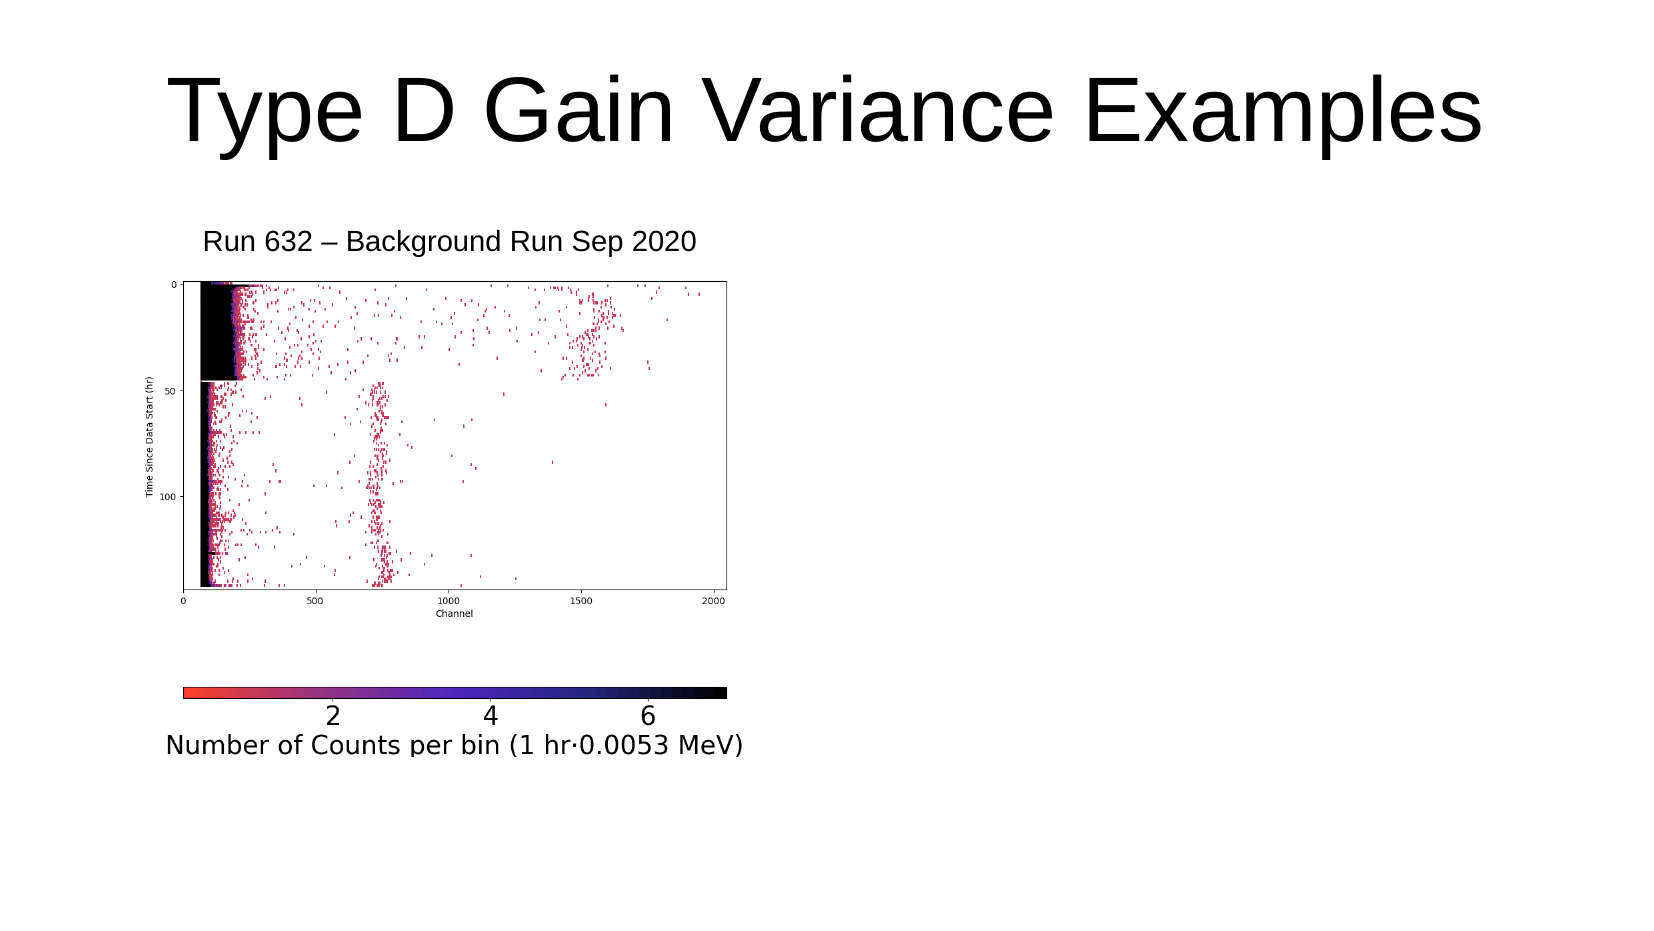

# Type D Gain Variance Examples
Run 632 – Background Run Sep 2020